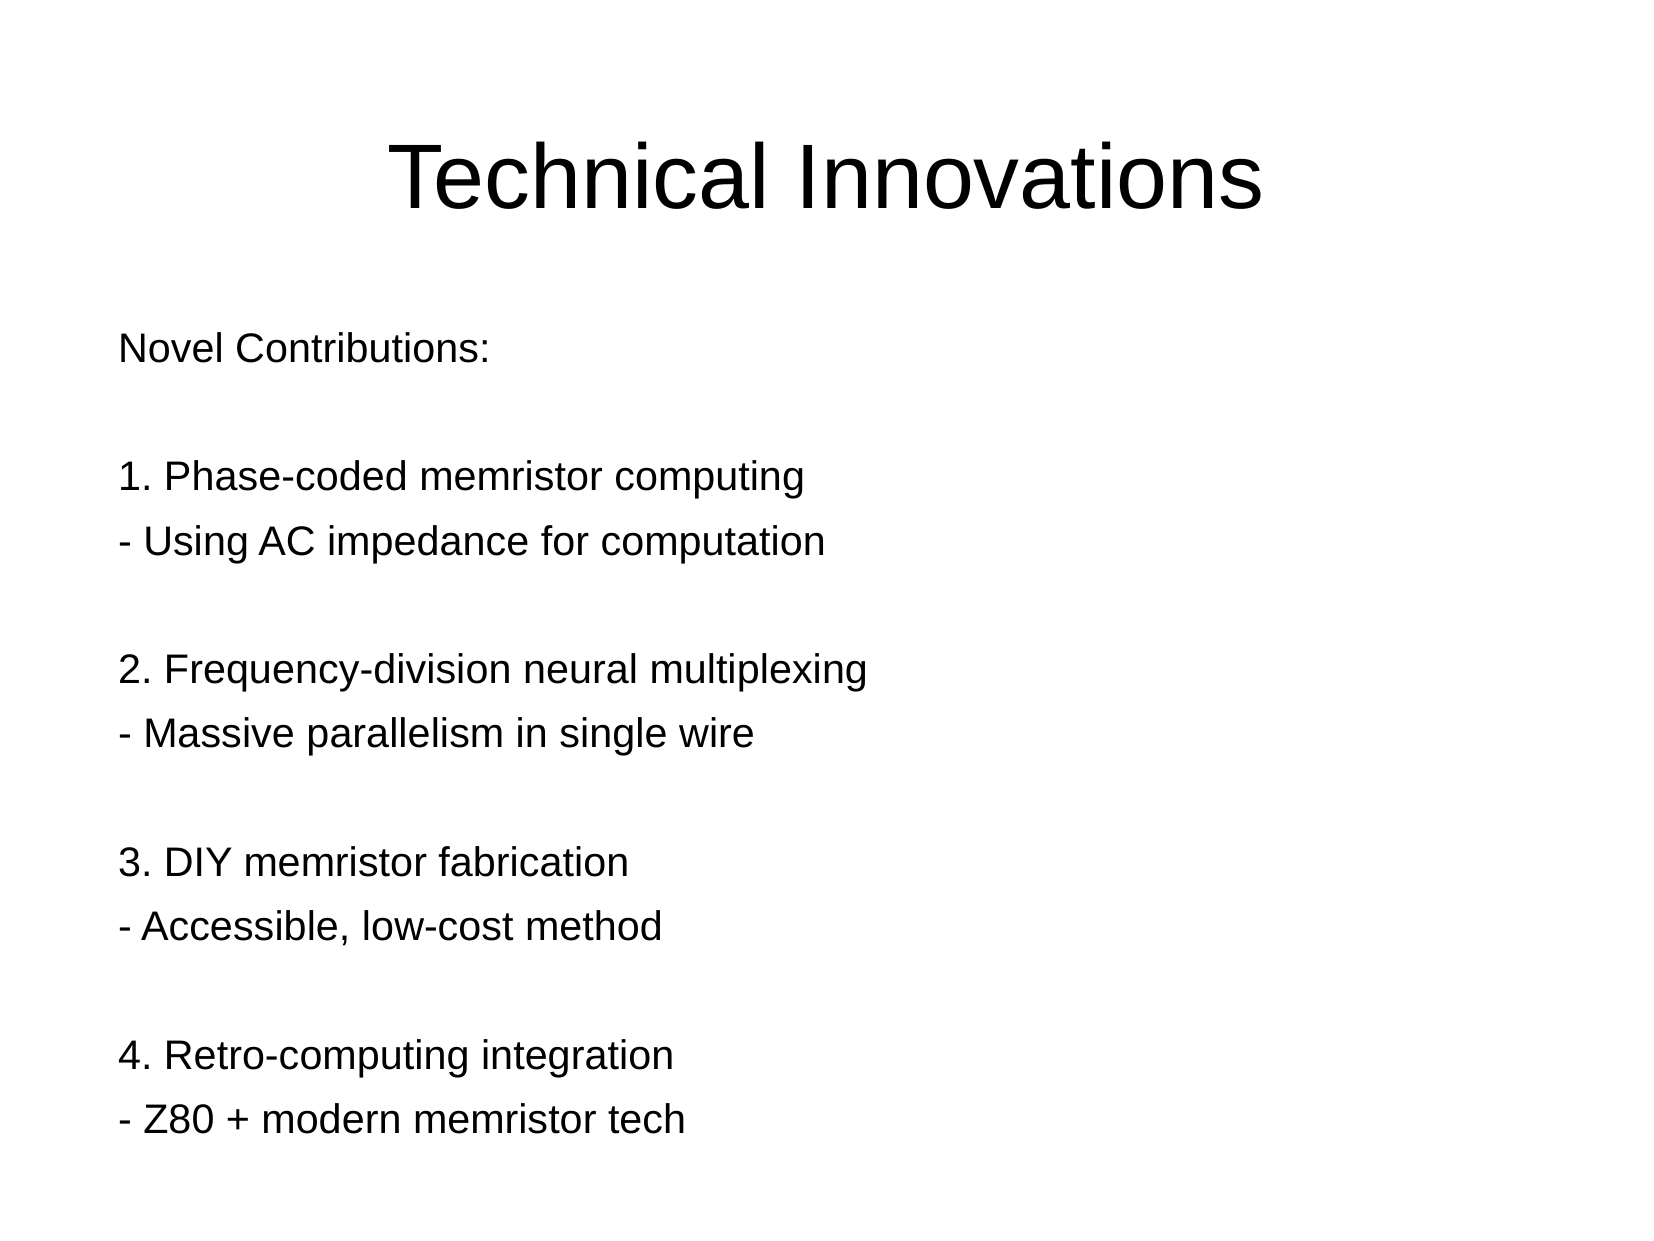

# Technical Innovations
Novel Contributions:
1. Phase-coded memristor computing
- Using AC impedance for computation
2. Frequency-division neural multiplexing
- Massive parallelism in single wire
3. DIY memristor fabrication
- Accessible, low-cost method
4. Retro-computing integration
- Z80 + modern memristor tech